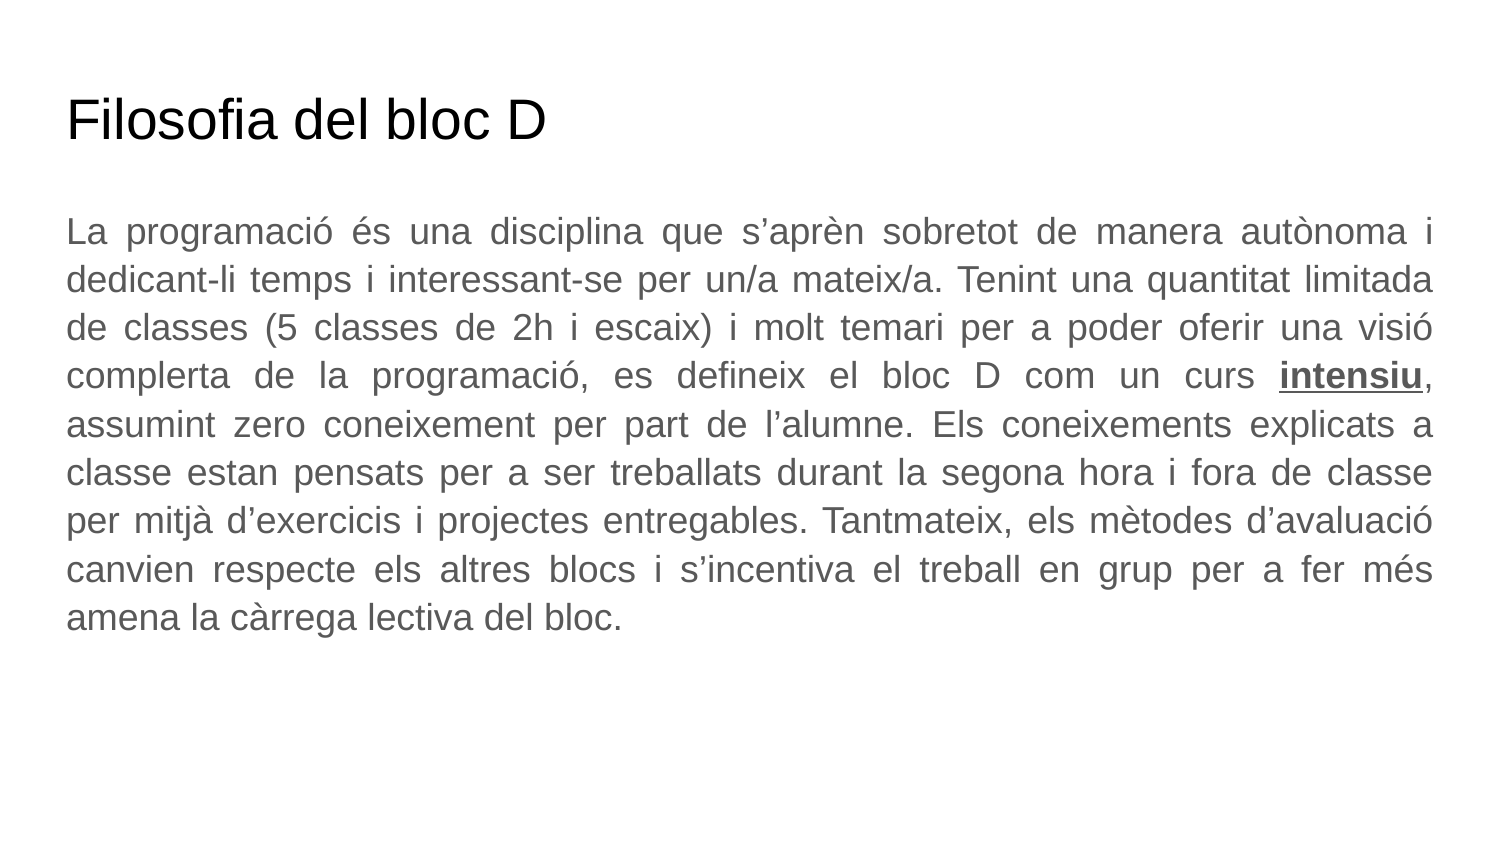

# Filosofia del bloc D
La programació és una disciplina que s’aprèn sobretot de manera autònoma i dedicant-li temps i interessant-se per un/a mateix/a. Tenint una quantitat limitada de classes (5 classes de 2h i escaix) i molt temari per a poder oferir una visió complerta de la programació, es defineix el bloc D com un curs intensiu, assumint zero coneixement per part de l’alumne. Els coneixements explicats a classe estan pensats per a ser treballats durant la segona hora i fora de classe per mitjà d’exercicis i projectes entregables. Tantmateix, els mètodes d’avaluació canvien respecte els altres blocs i s’incentiva el treball en grup per a fer més amena la càrrega lectiva del bloc.